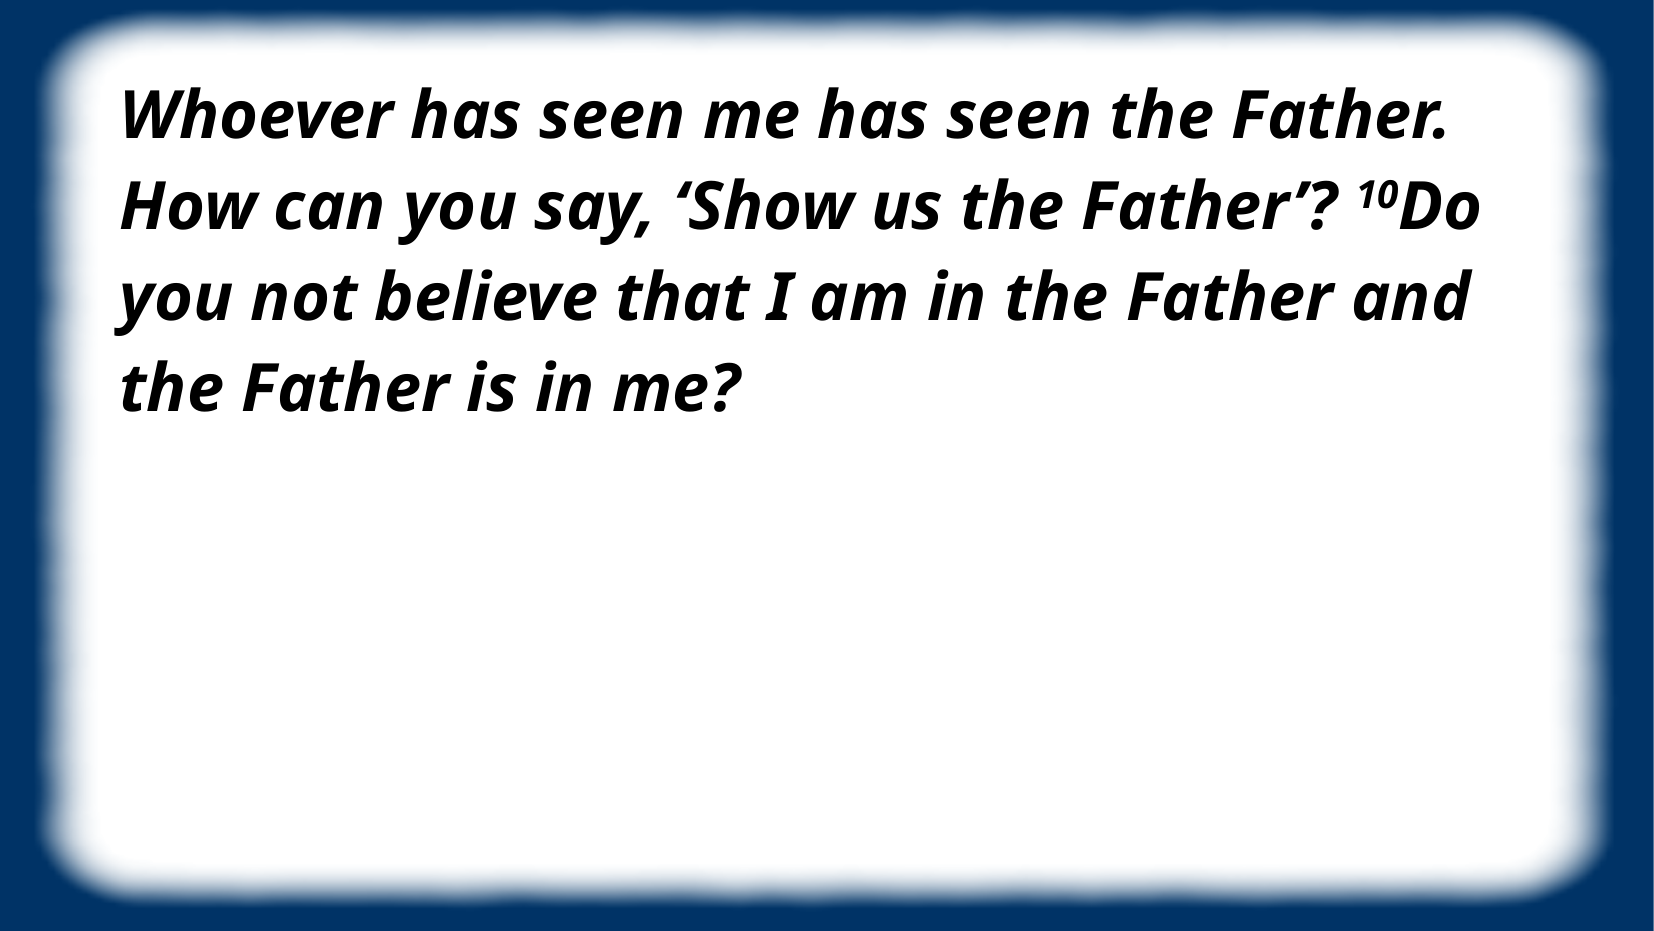

Whoever has seen me has seen the Father. How can you say, ‘Show us the Father’? 10Do you not believe that I am in the Father and the Father is in me?